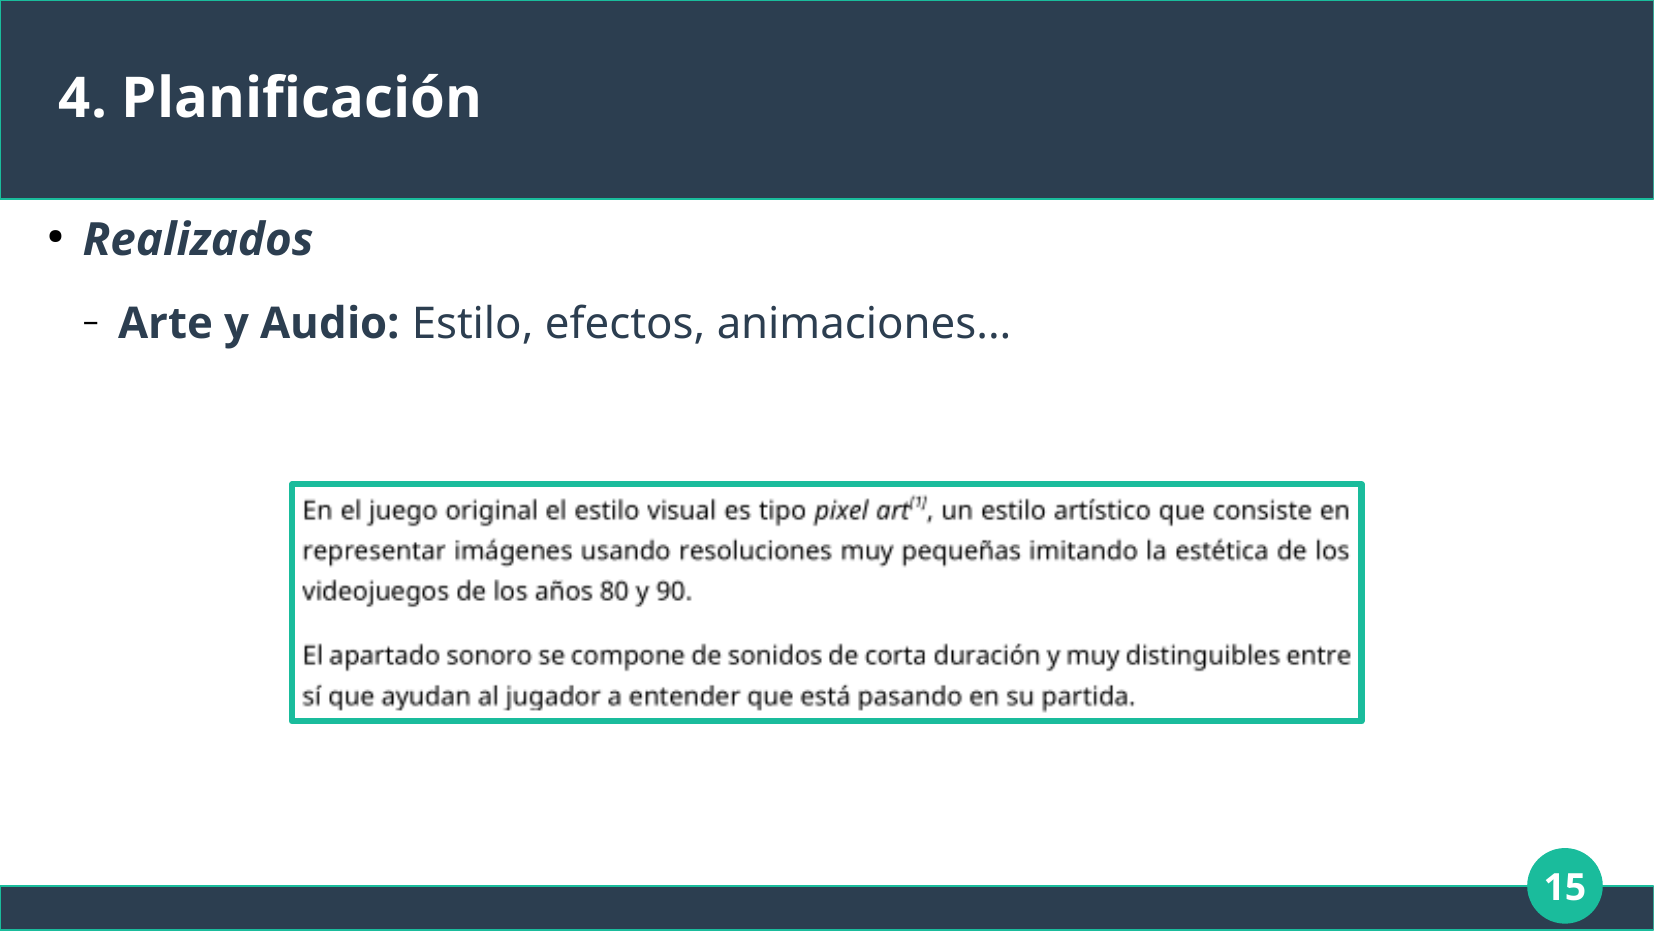

# 4. Planificación
Realizados
Arte y Audio: Estilo, efectos, animaciones...
15